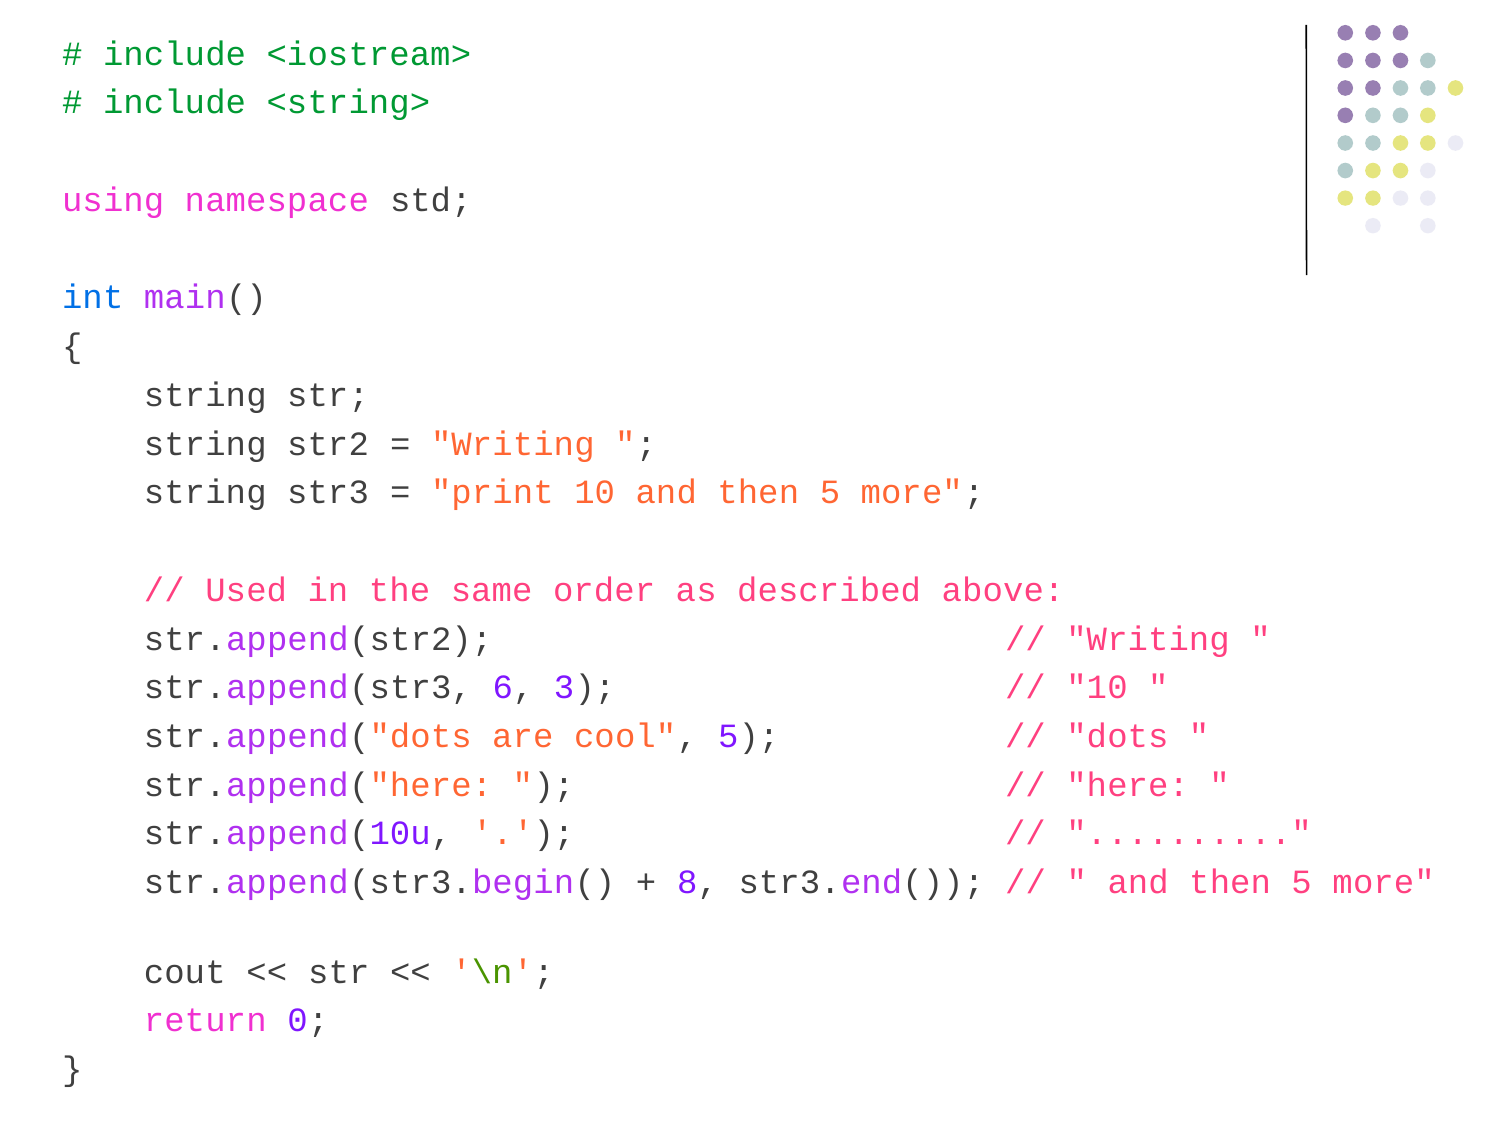

# # include <iostream>
# include <string>
using namespace std;
int main()
{
 string str;
 string str2 = "Writing ";
 string str3 = "print 10 and then 5 more";
 // Used in the same order as described above:
 str.append(str2); // "Writing "
 str.append(str3, 6, 3); // "10 "
 str.append("dots are cool", 5); // "dots "
 str.append("here: "); // "here: "
 str.append(10u, '.'); // ".........."
 str.append(str3.begin() + 8, str3.end()); // " and then 5 more"
 cout << str << '\n';
 return 0;
}